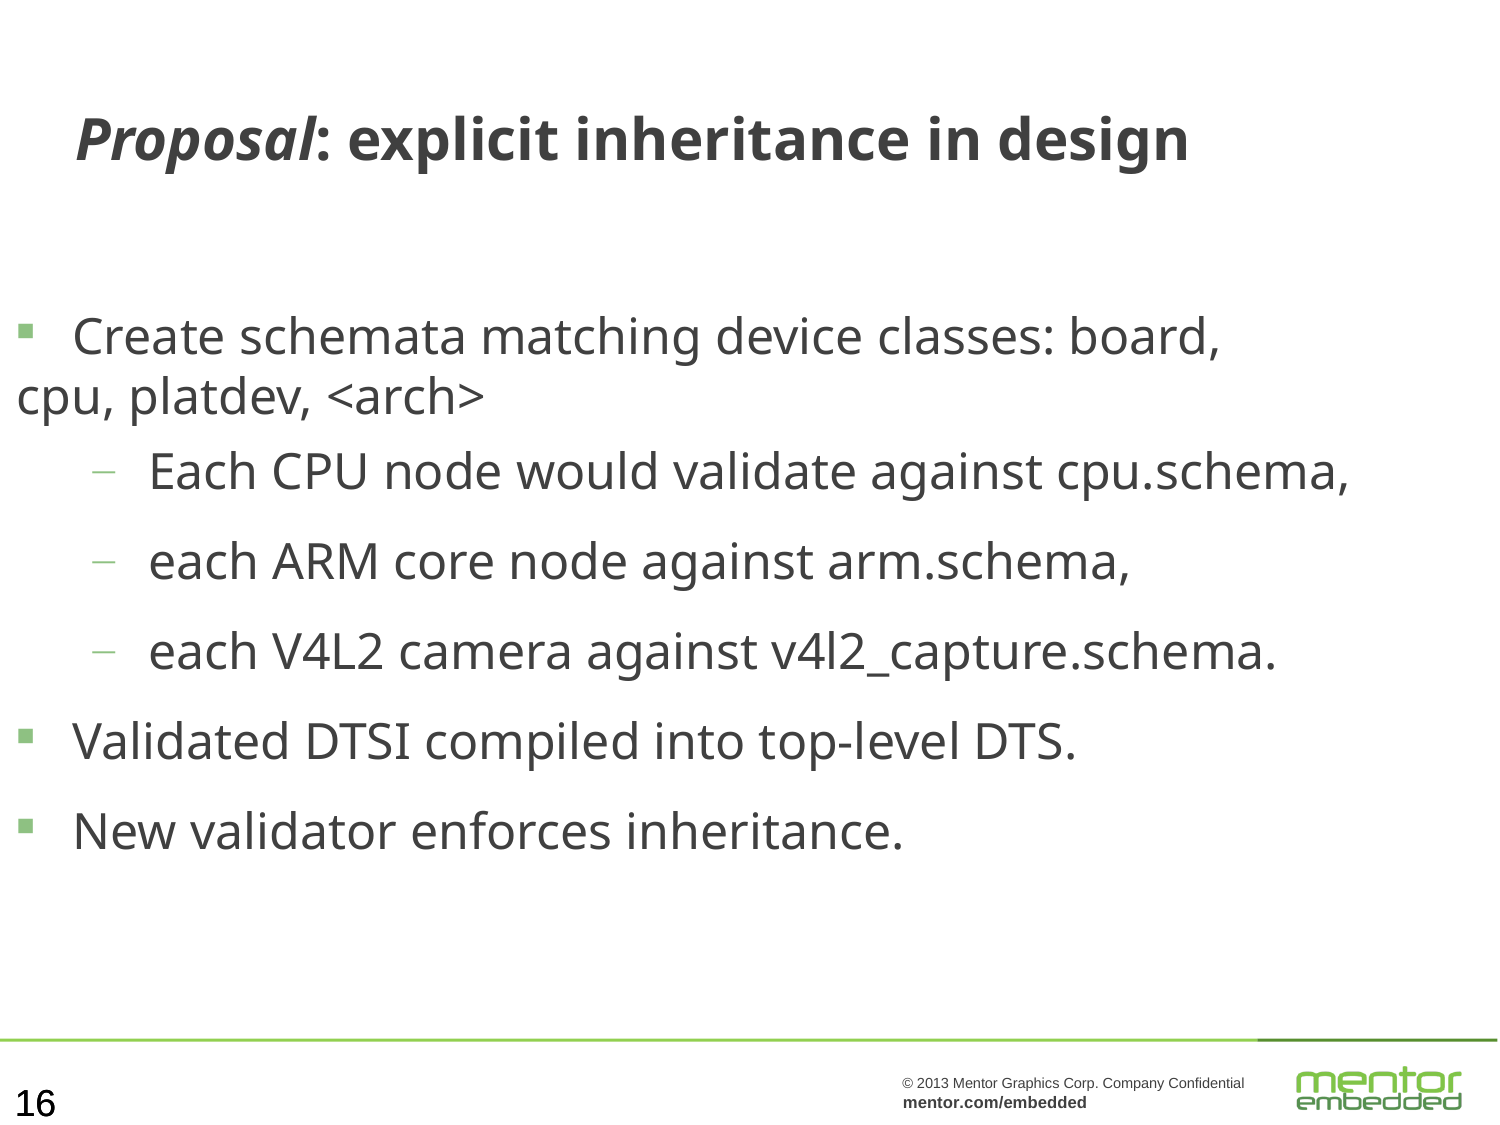

# Proposal: explicit inheritance in design
Create schemata matching device classes: board,
cpu, platdev, <arch>
Each CPU node would validate against cpu.schema,
each ARM core node against arm.schema,
each V4L2 camera against v4l2_capture.schema.
Validated DTSI compiled into top-level DTS.
New validator enforces inheritance.